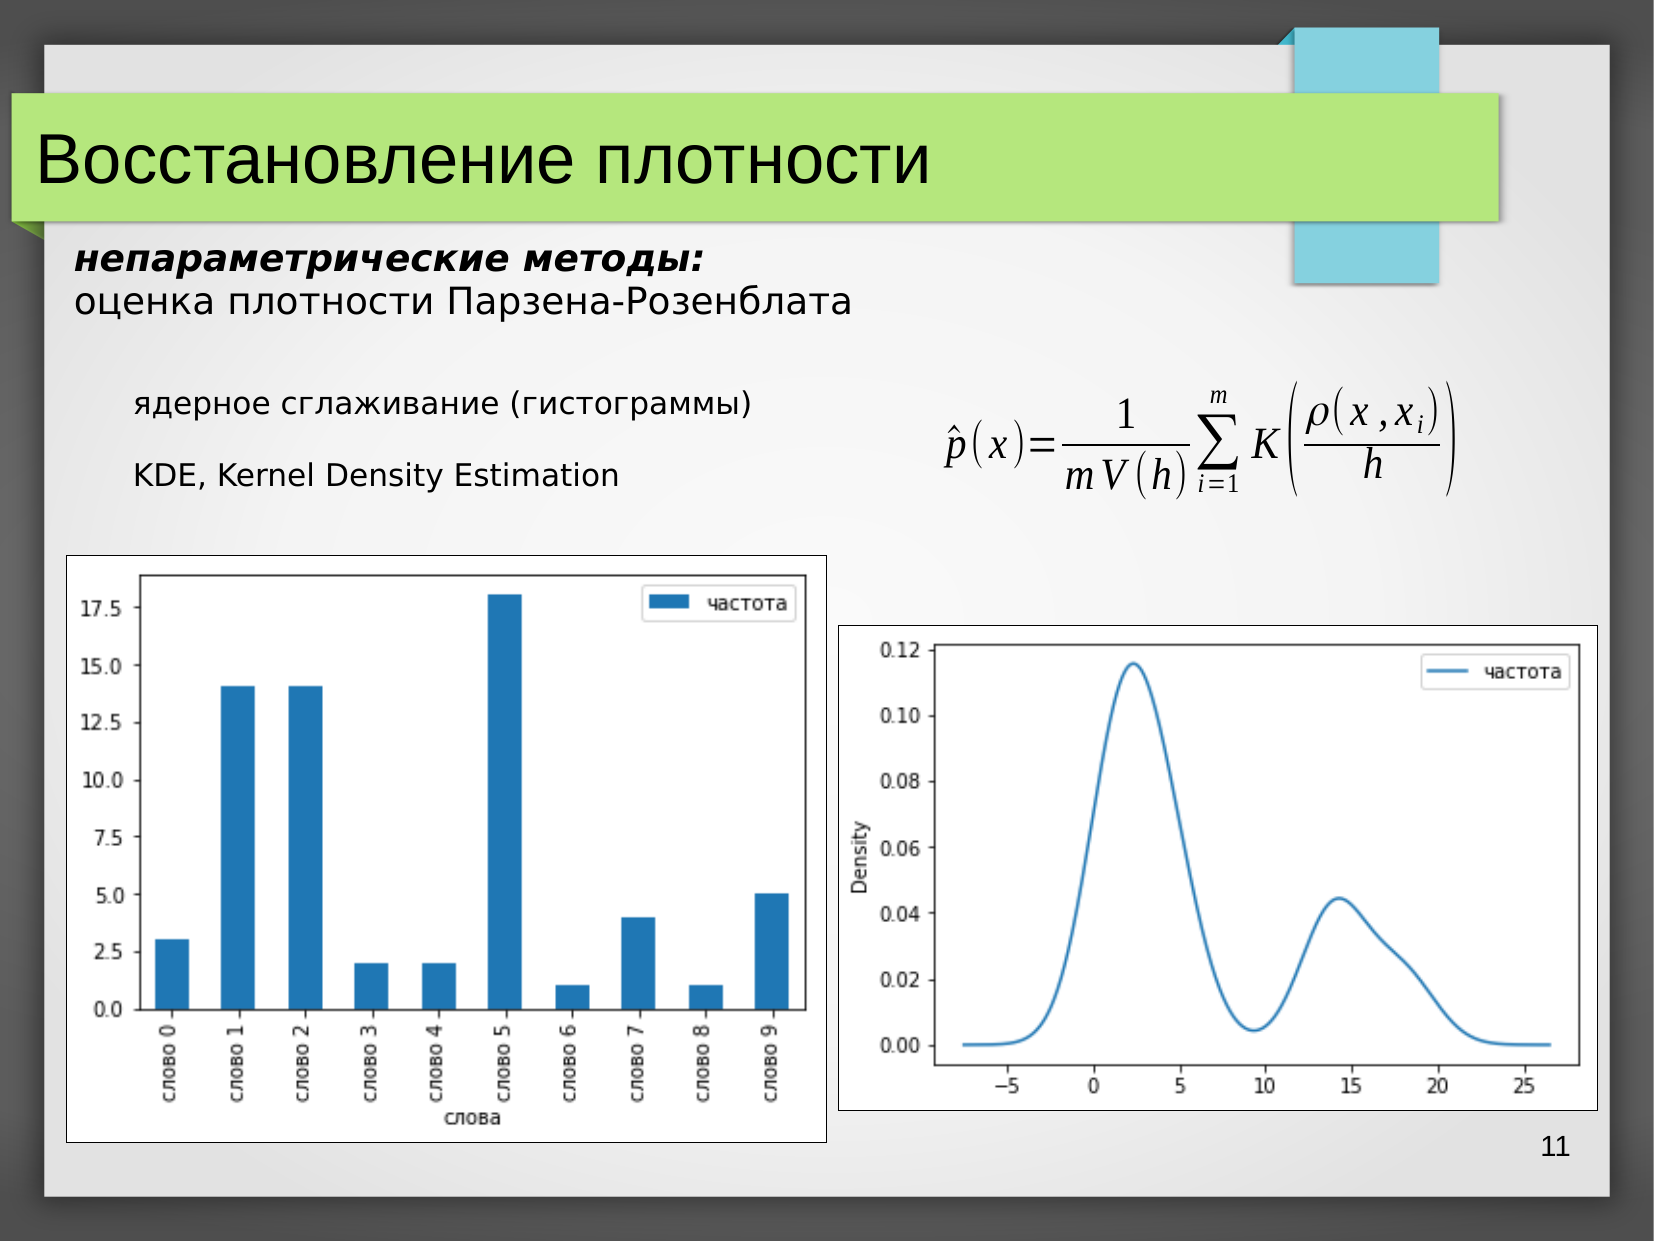

# Восстановление плотности
непараметрические методы:
оценка плотности Парзена-Розенблата
ядерное сглаживание (гистограммы)
KDE, Kernel Density Estimation
11